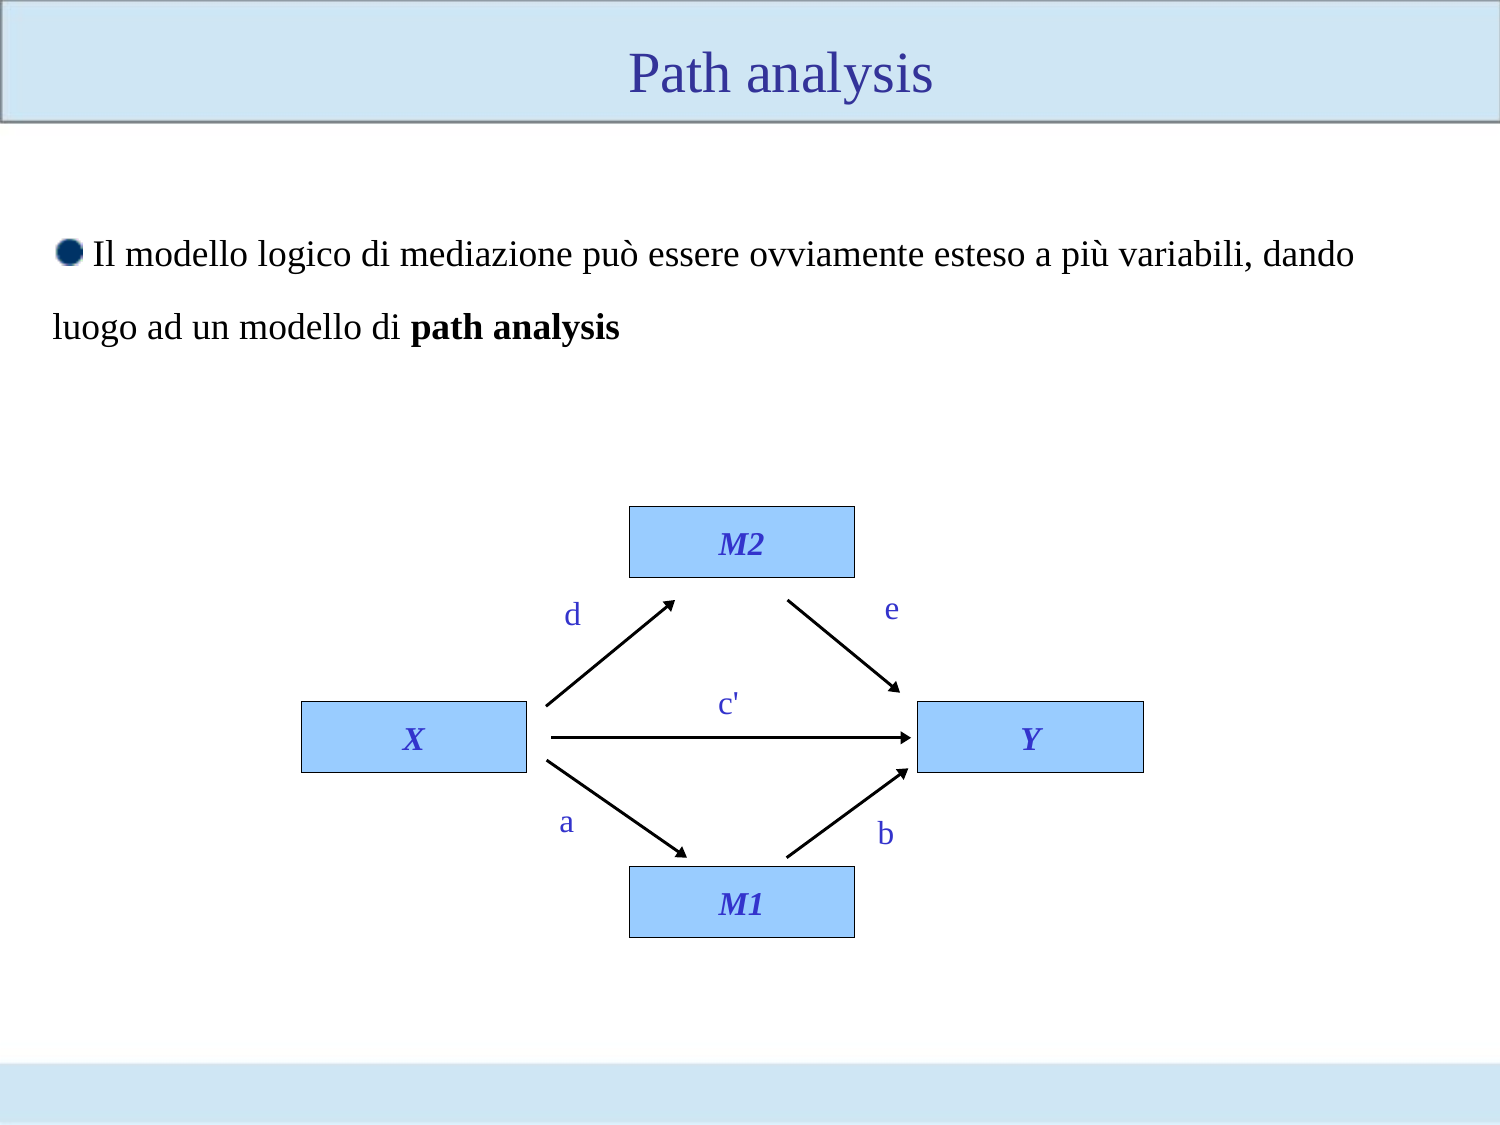

# Path analysis
 Il modello logico di mediazione può essere ovviamente esteso a più variabili, dando luogo ad un modello di path analysis
M2
e
d
c'
X
Y
a
b
M1